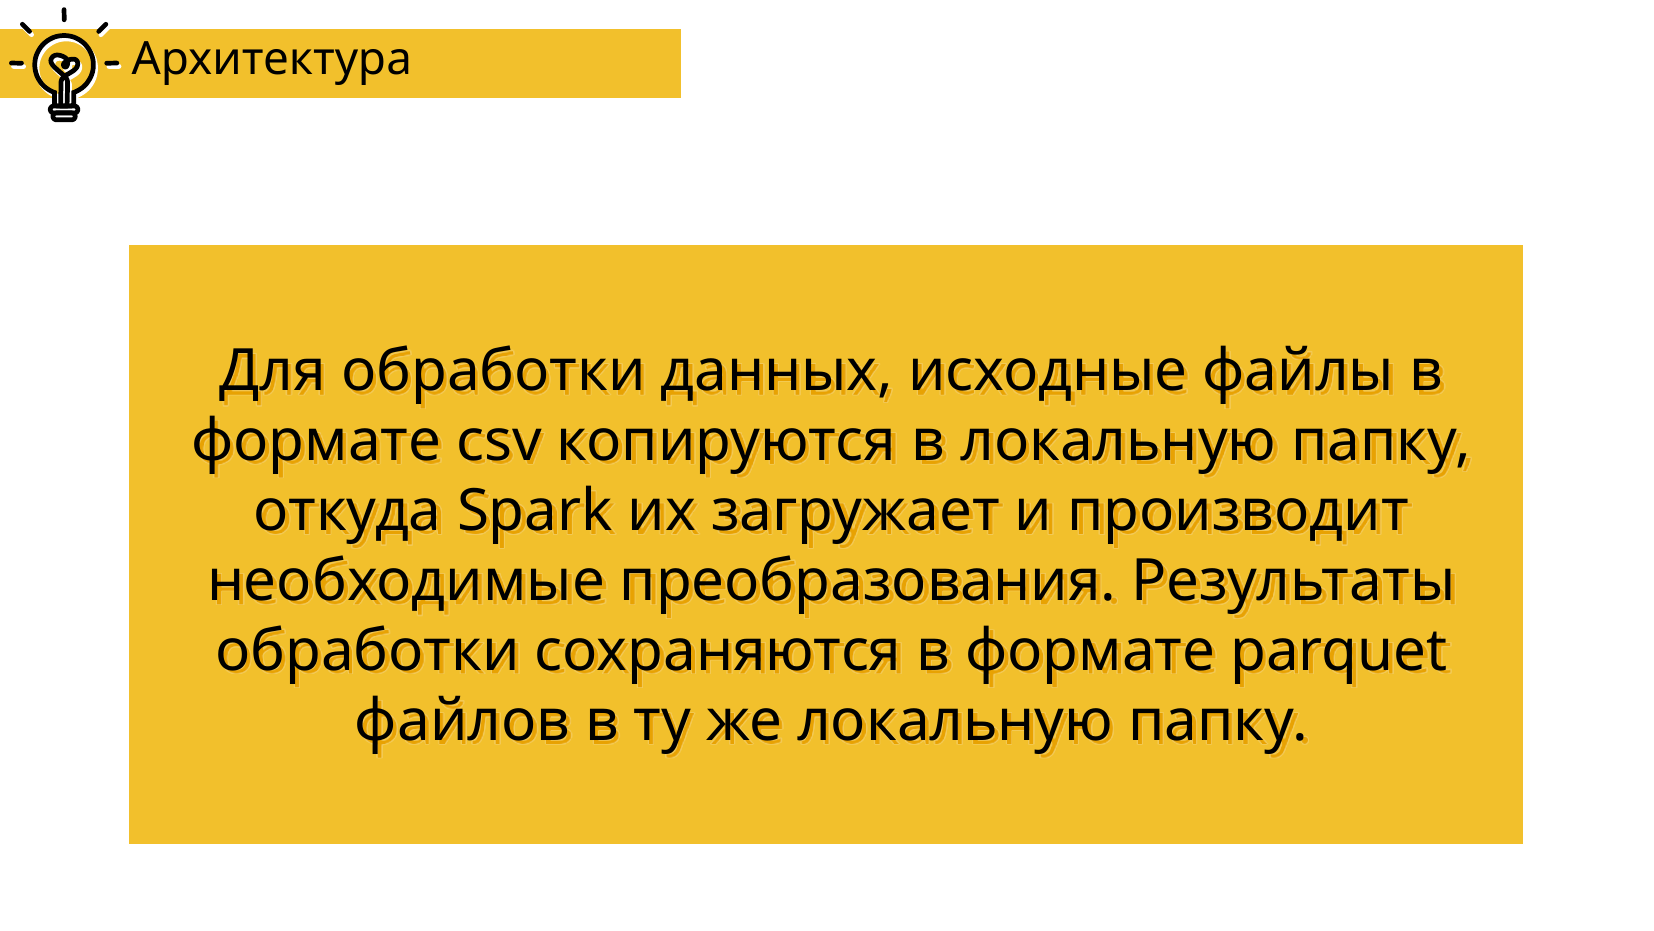

# Архитектура
Для обработки данных, исходные файлы в формате csv копируются в локальную папку, откуда Spark их загружает и производит необходимые преобразования. Результаты обработки сохраняются в формате parquet файлов в ту же локальную папку.